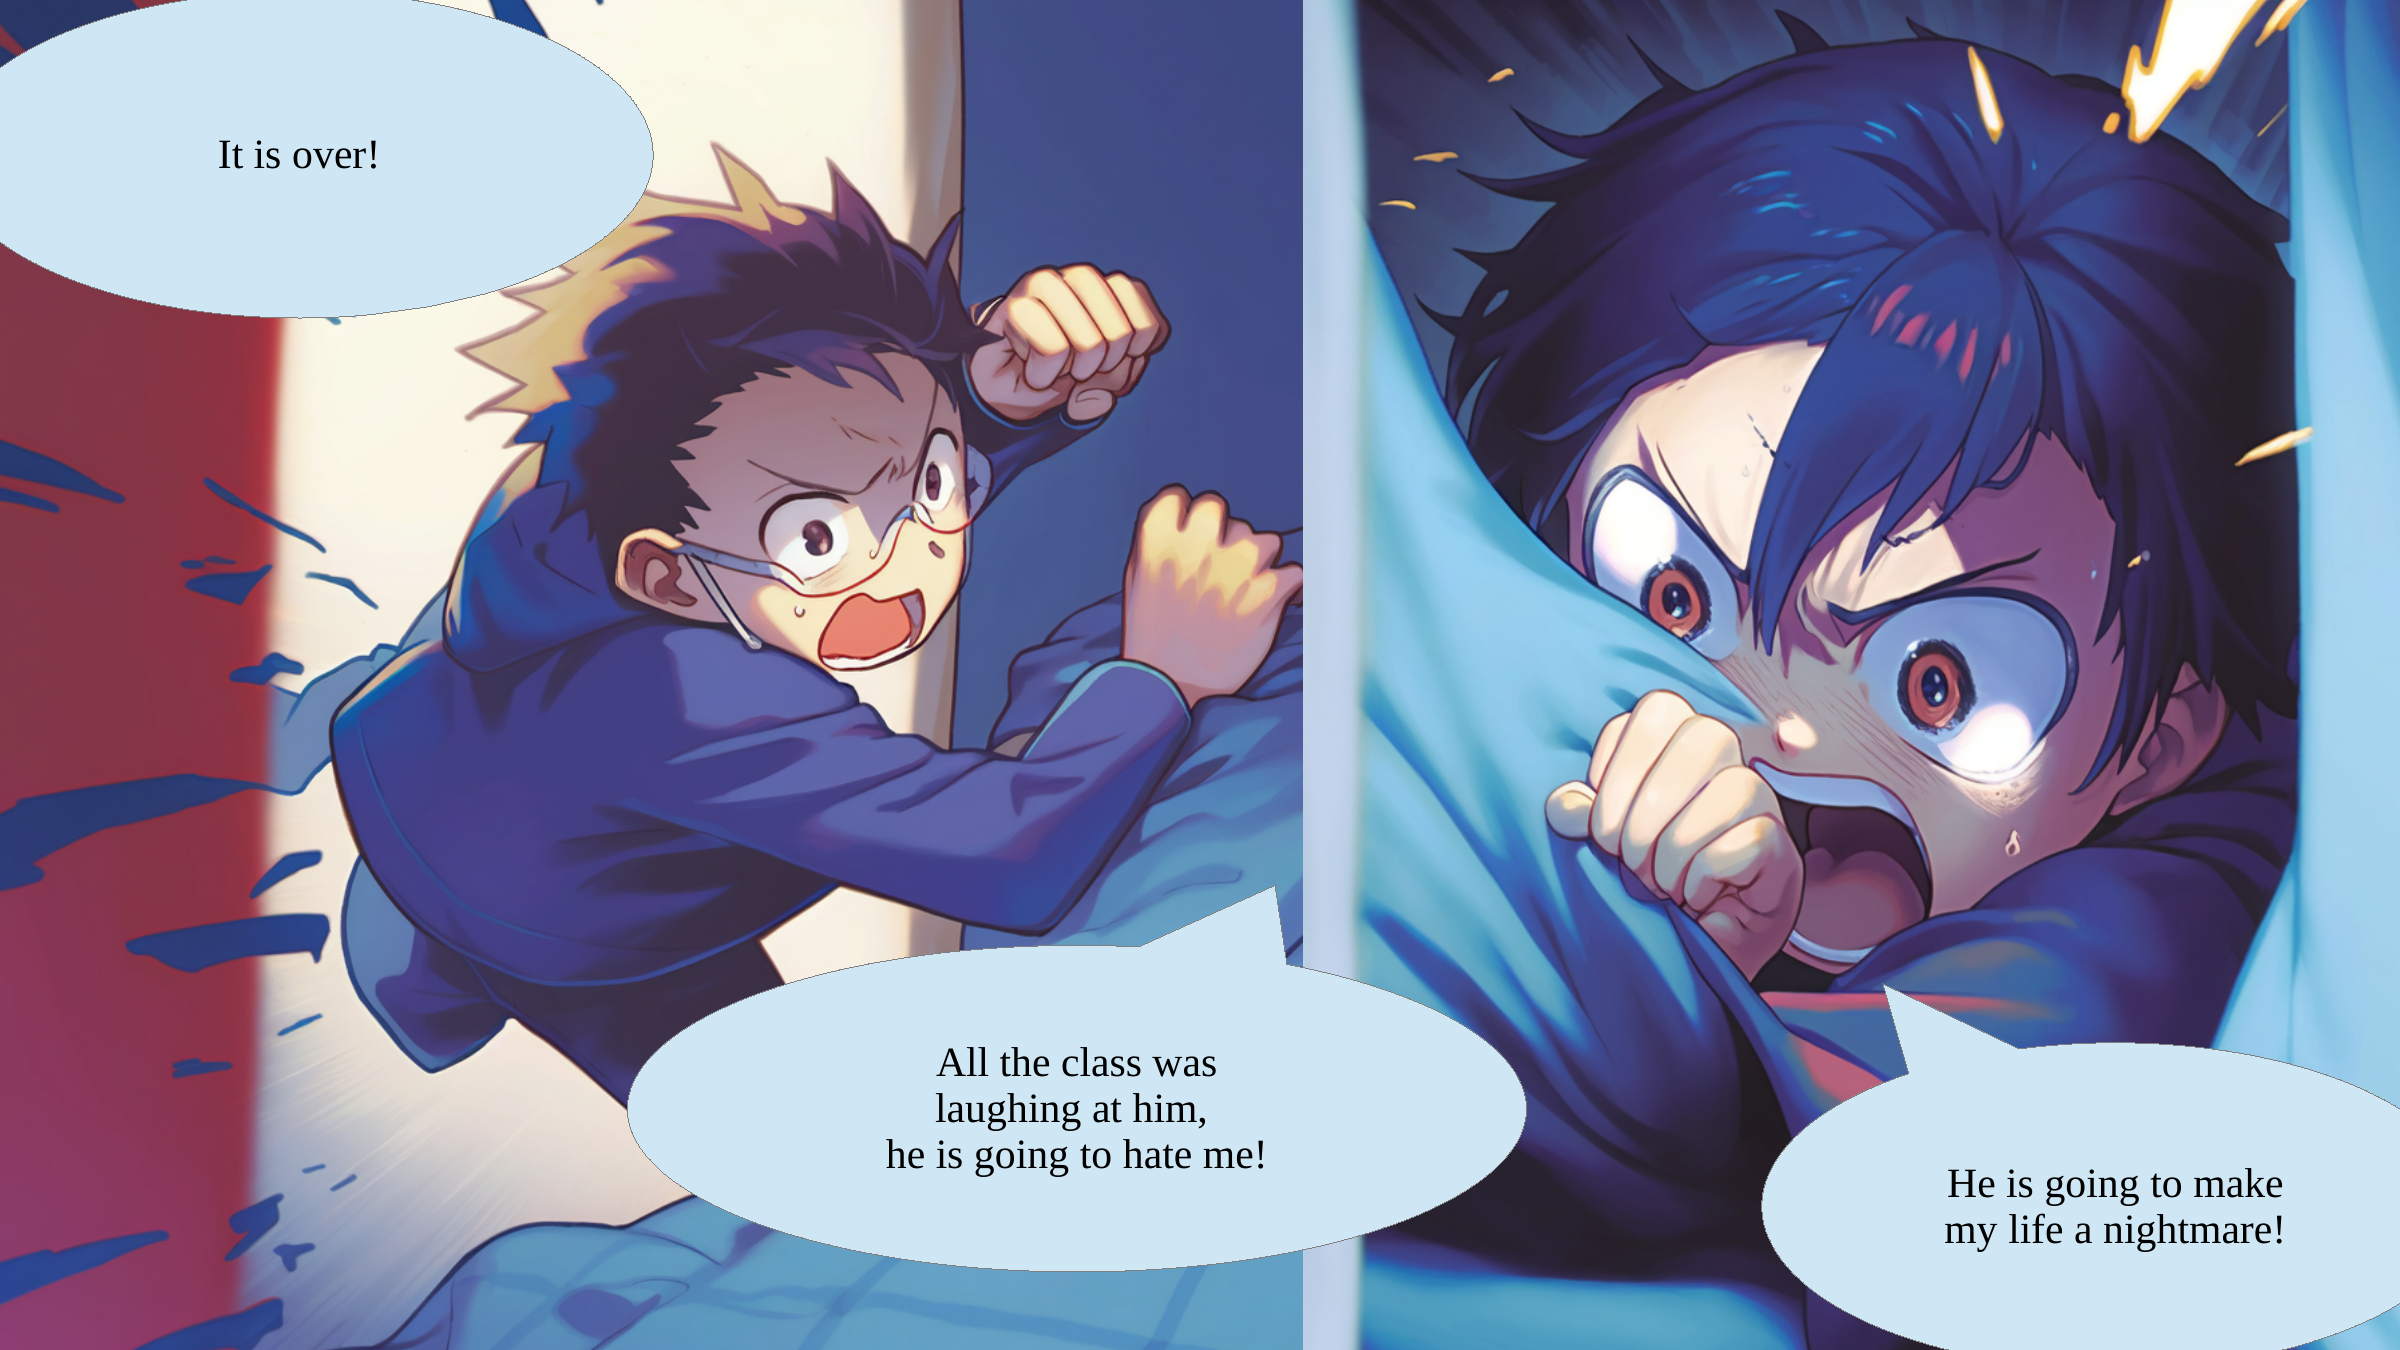

It is over!
All the class was
laughing at him,
he is going to hate me!
He is going to make
my life a nightmare!